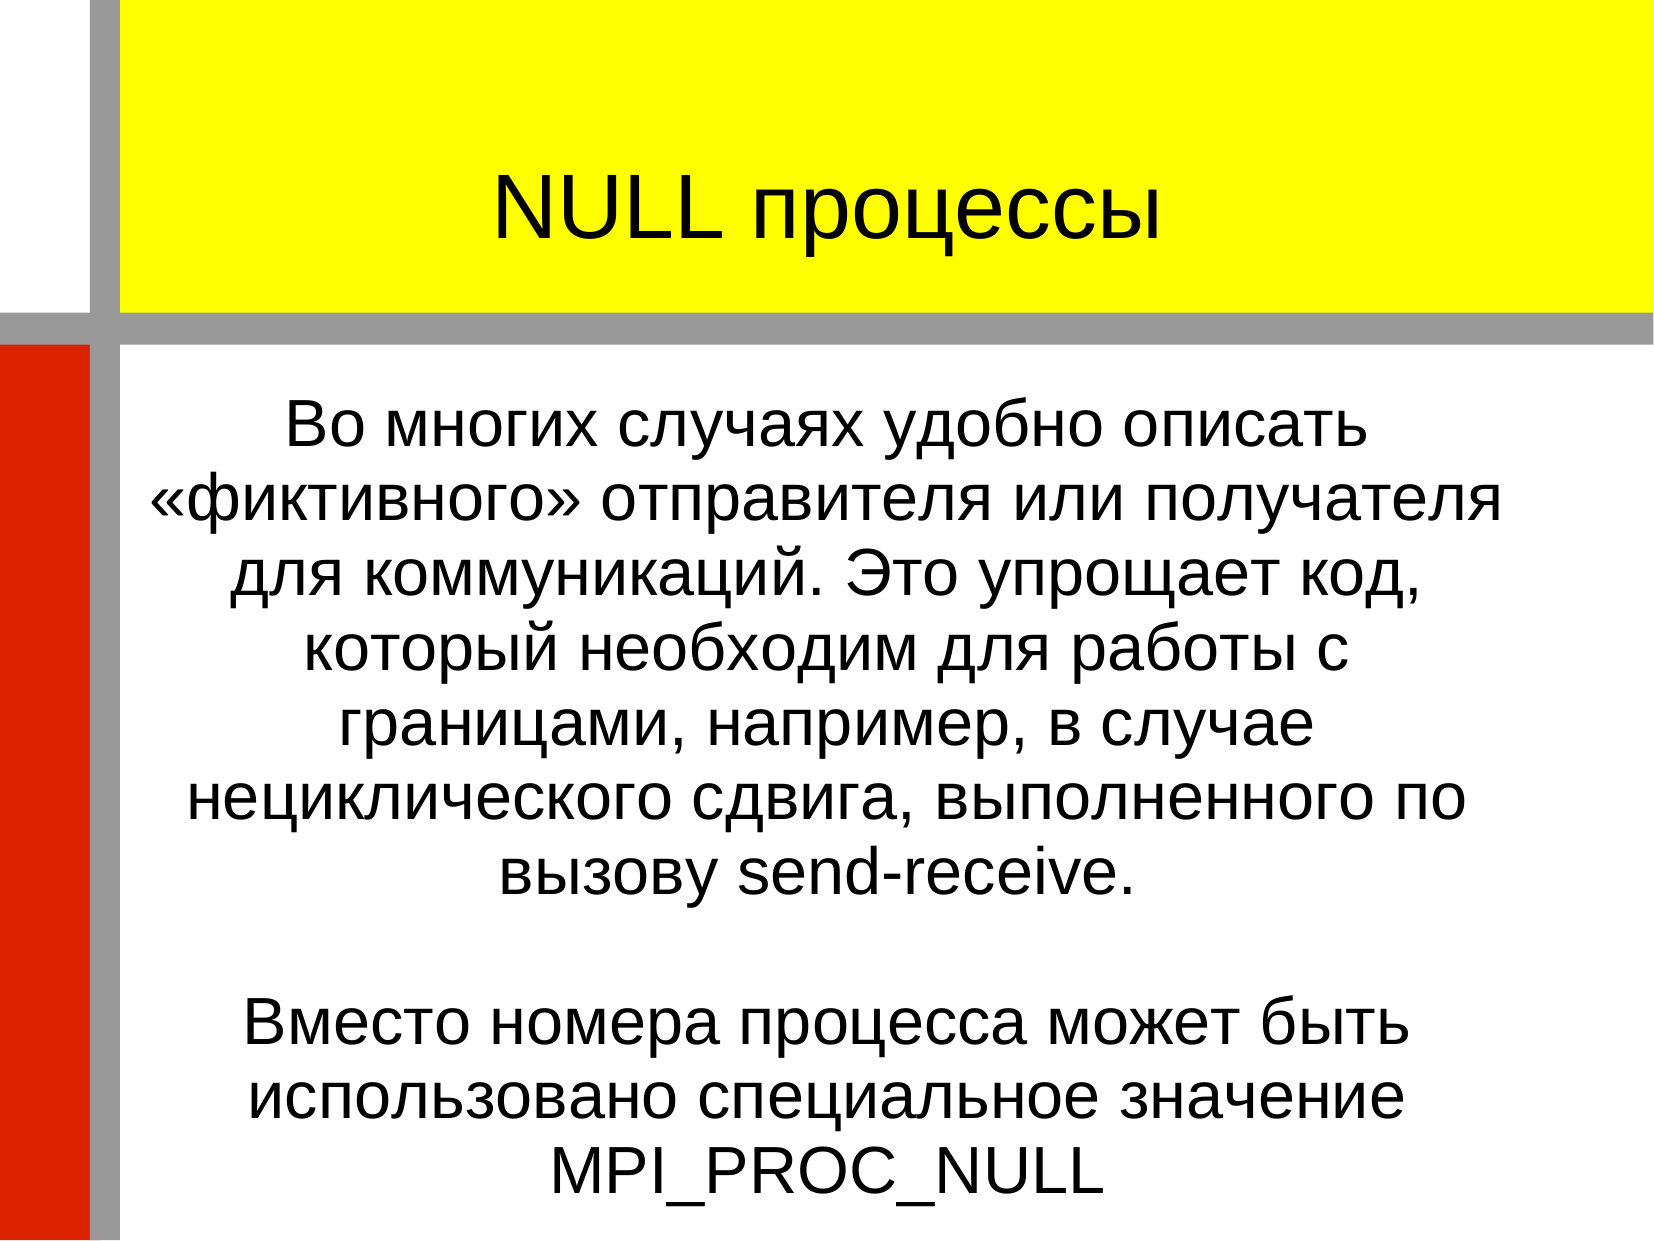

# NULL процессы
Во многих случаях удобно описать «фиктивного» отправителя или получателя для коммуникаций. Это упрощает код, который необходим для работы с границами, например, в случае нециклического сдвига, выполненного по вызову send-receive.
Вместо номера процесса может быть использовано специальное значение MPI_PROC_NULL